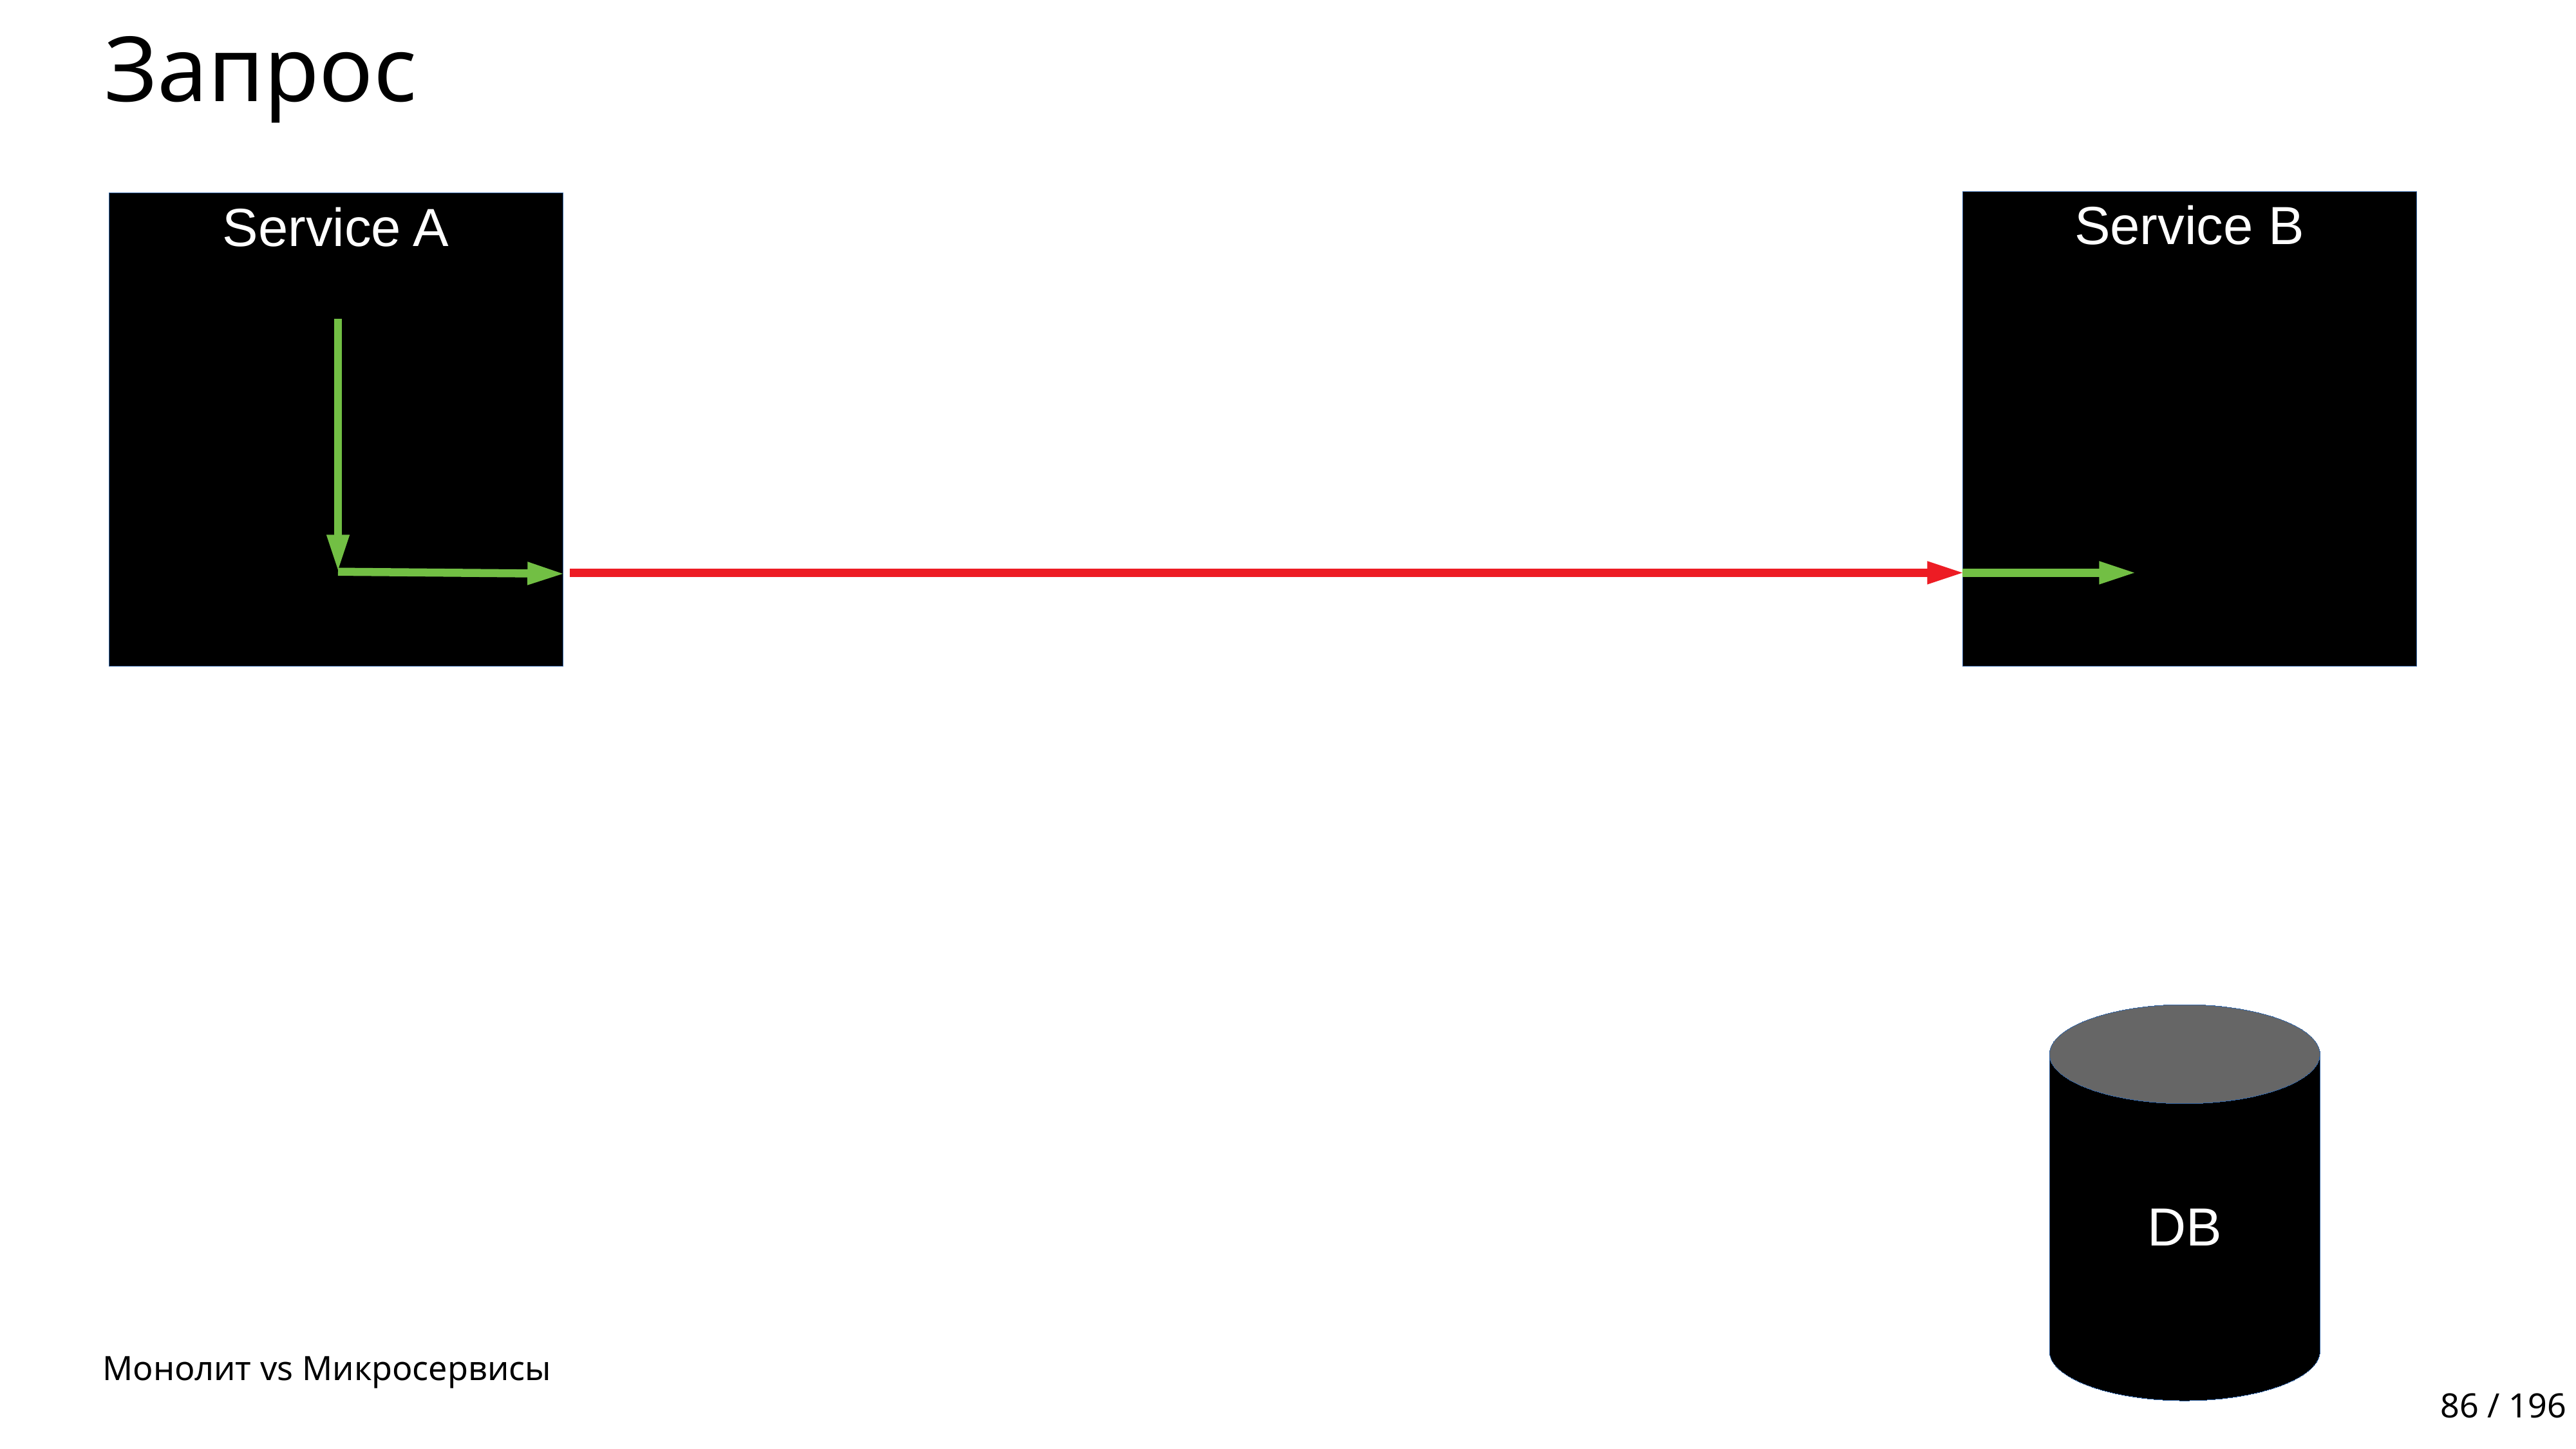

Запрос
Service B
Service A
DB
# Монолит vs Микросервисы